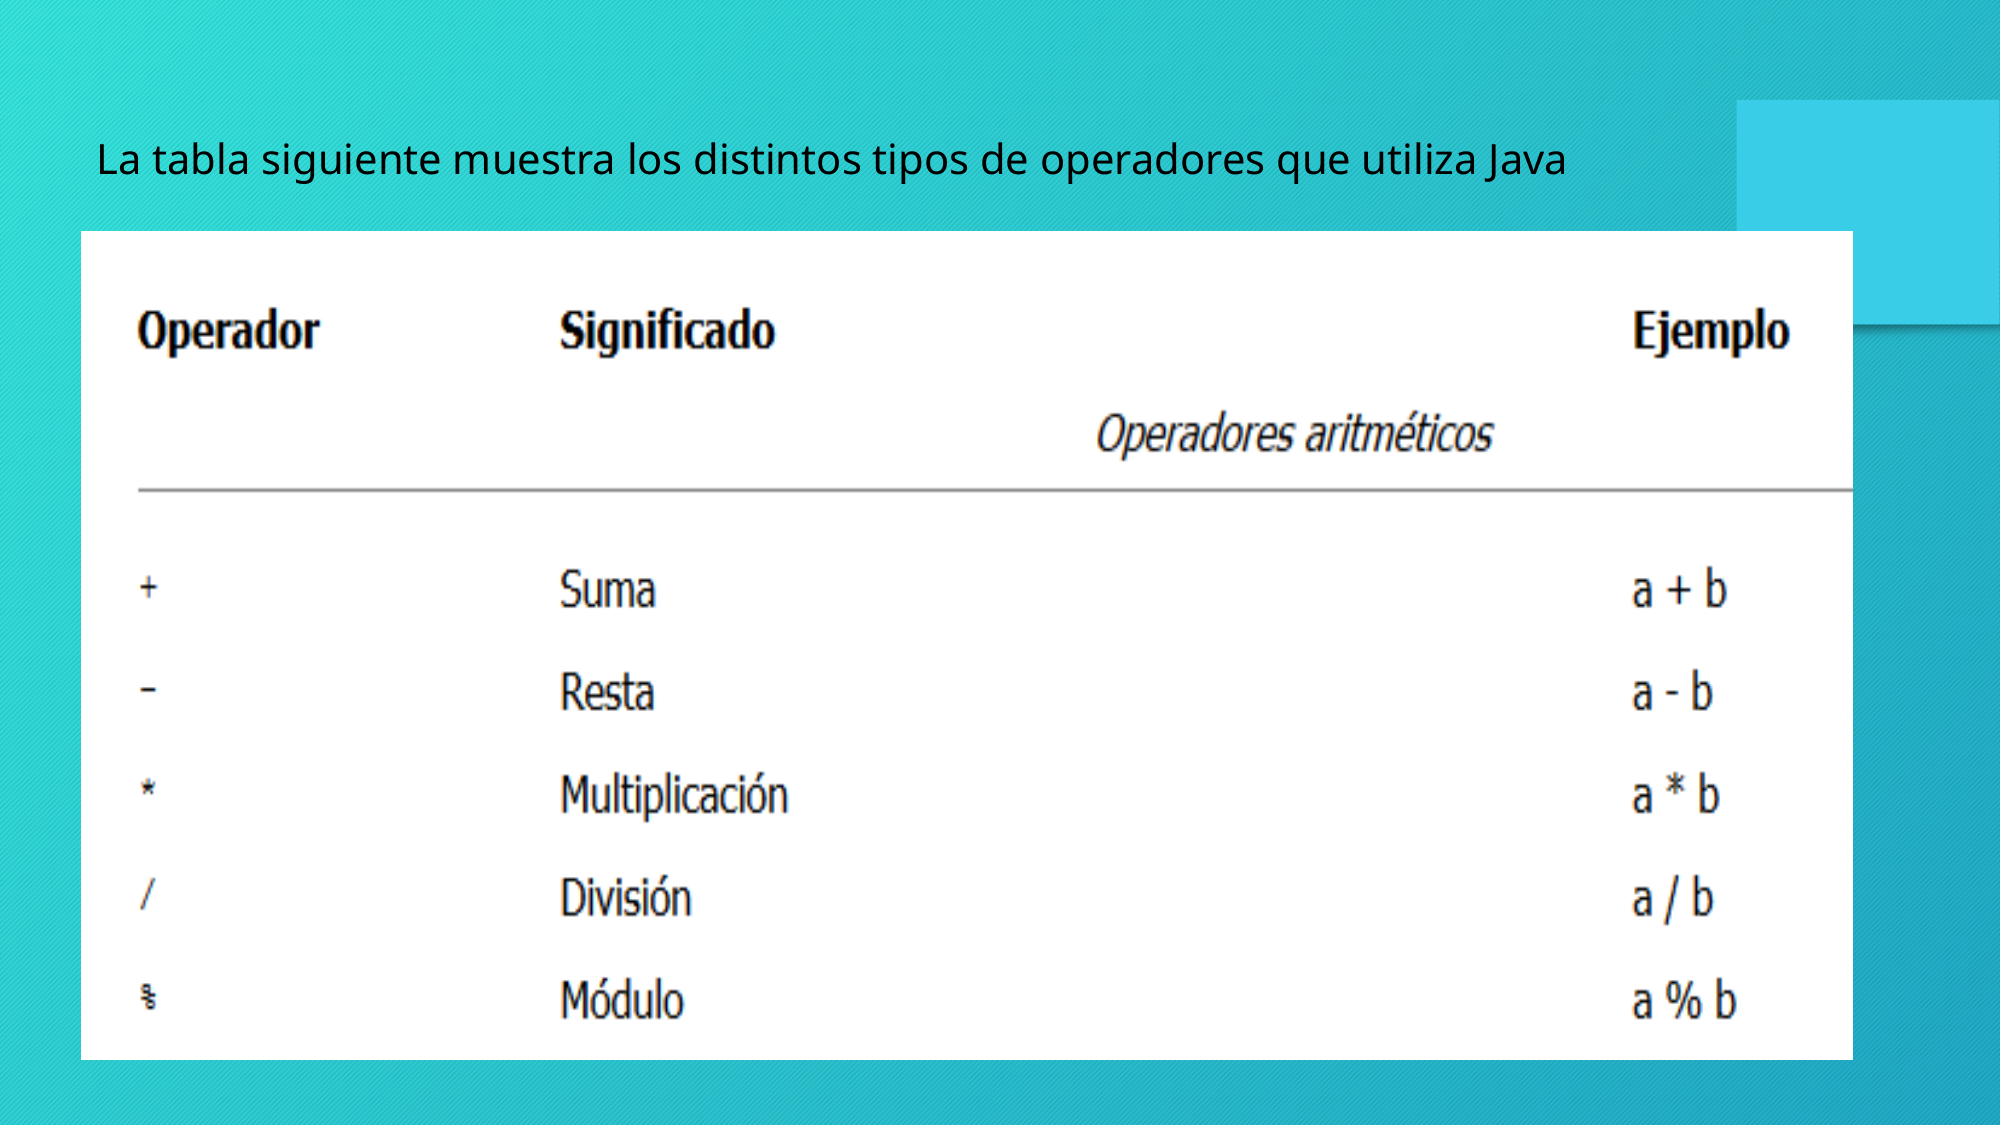

La tabla siguiente muestra los distintos tipos de operadores que utiliza Java